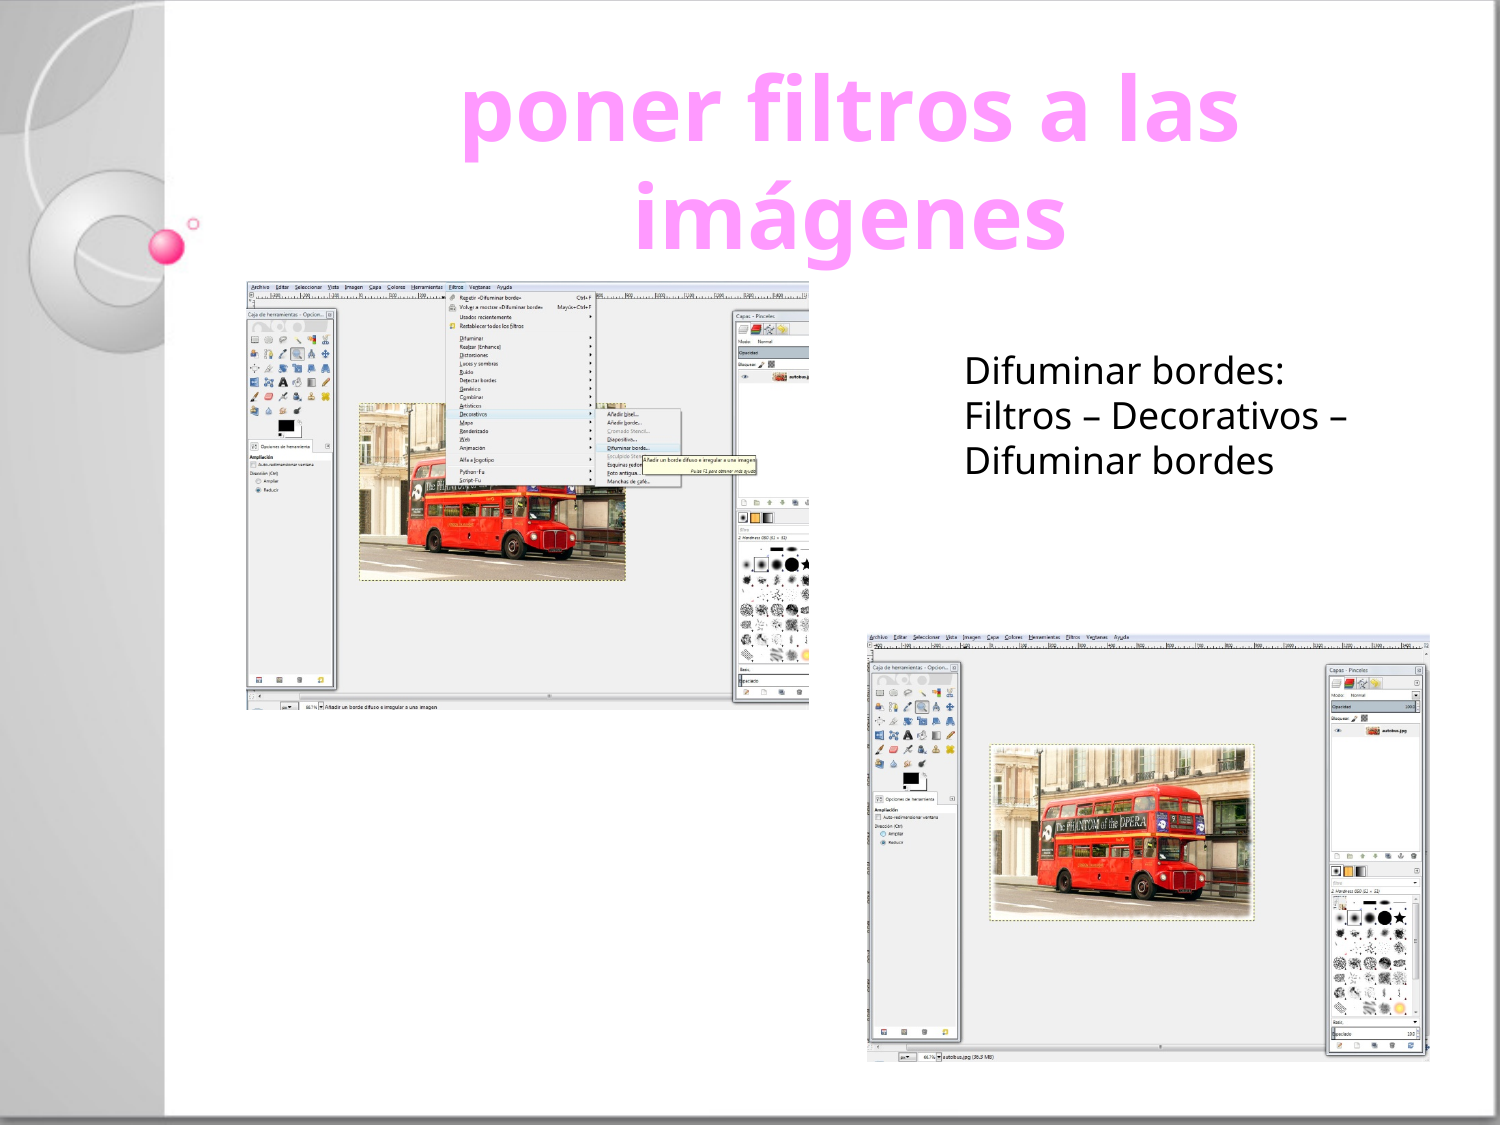

# poner filtros a las imágenes
Difuminar bordes:
Filtros – Decorativos – Difuminar bordes